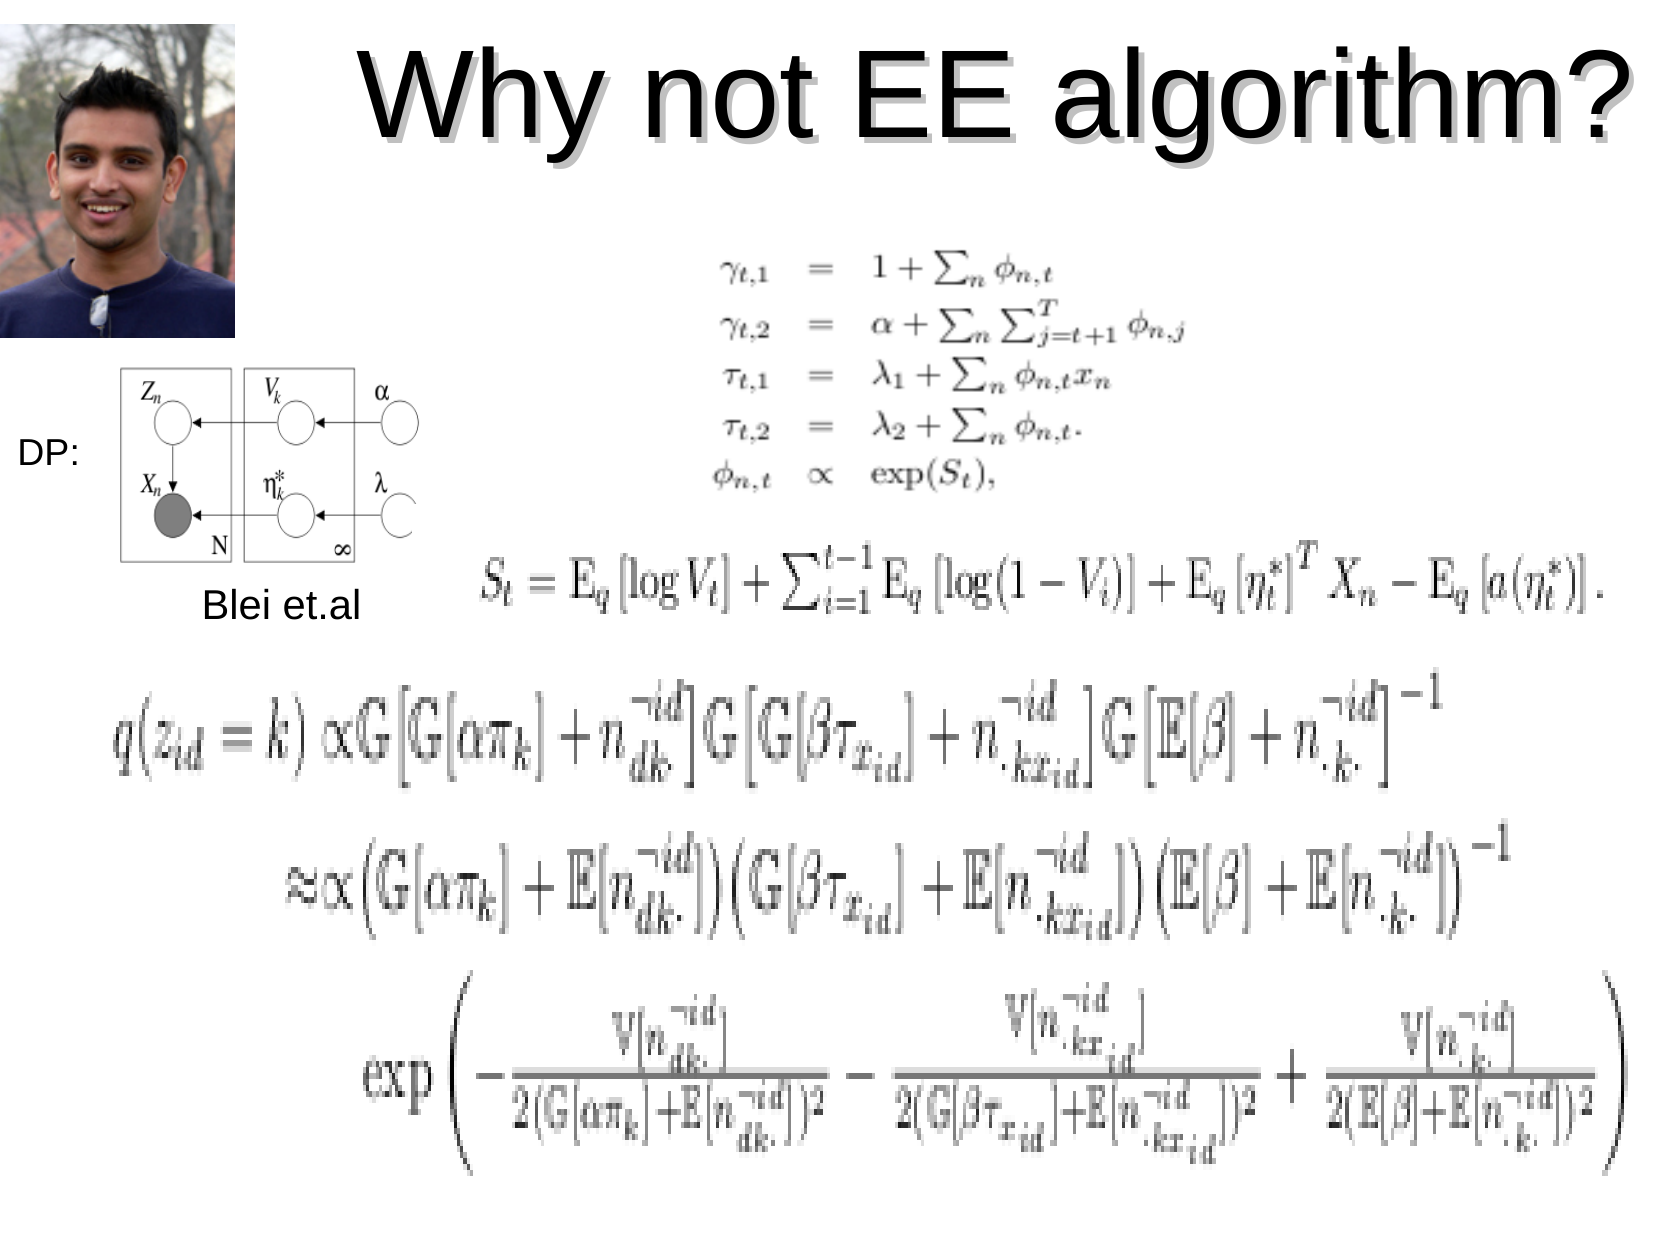

Why not EE algorithm?
DP:
Blei et.al
HDP:
Teh et.al